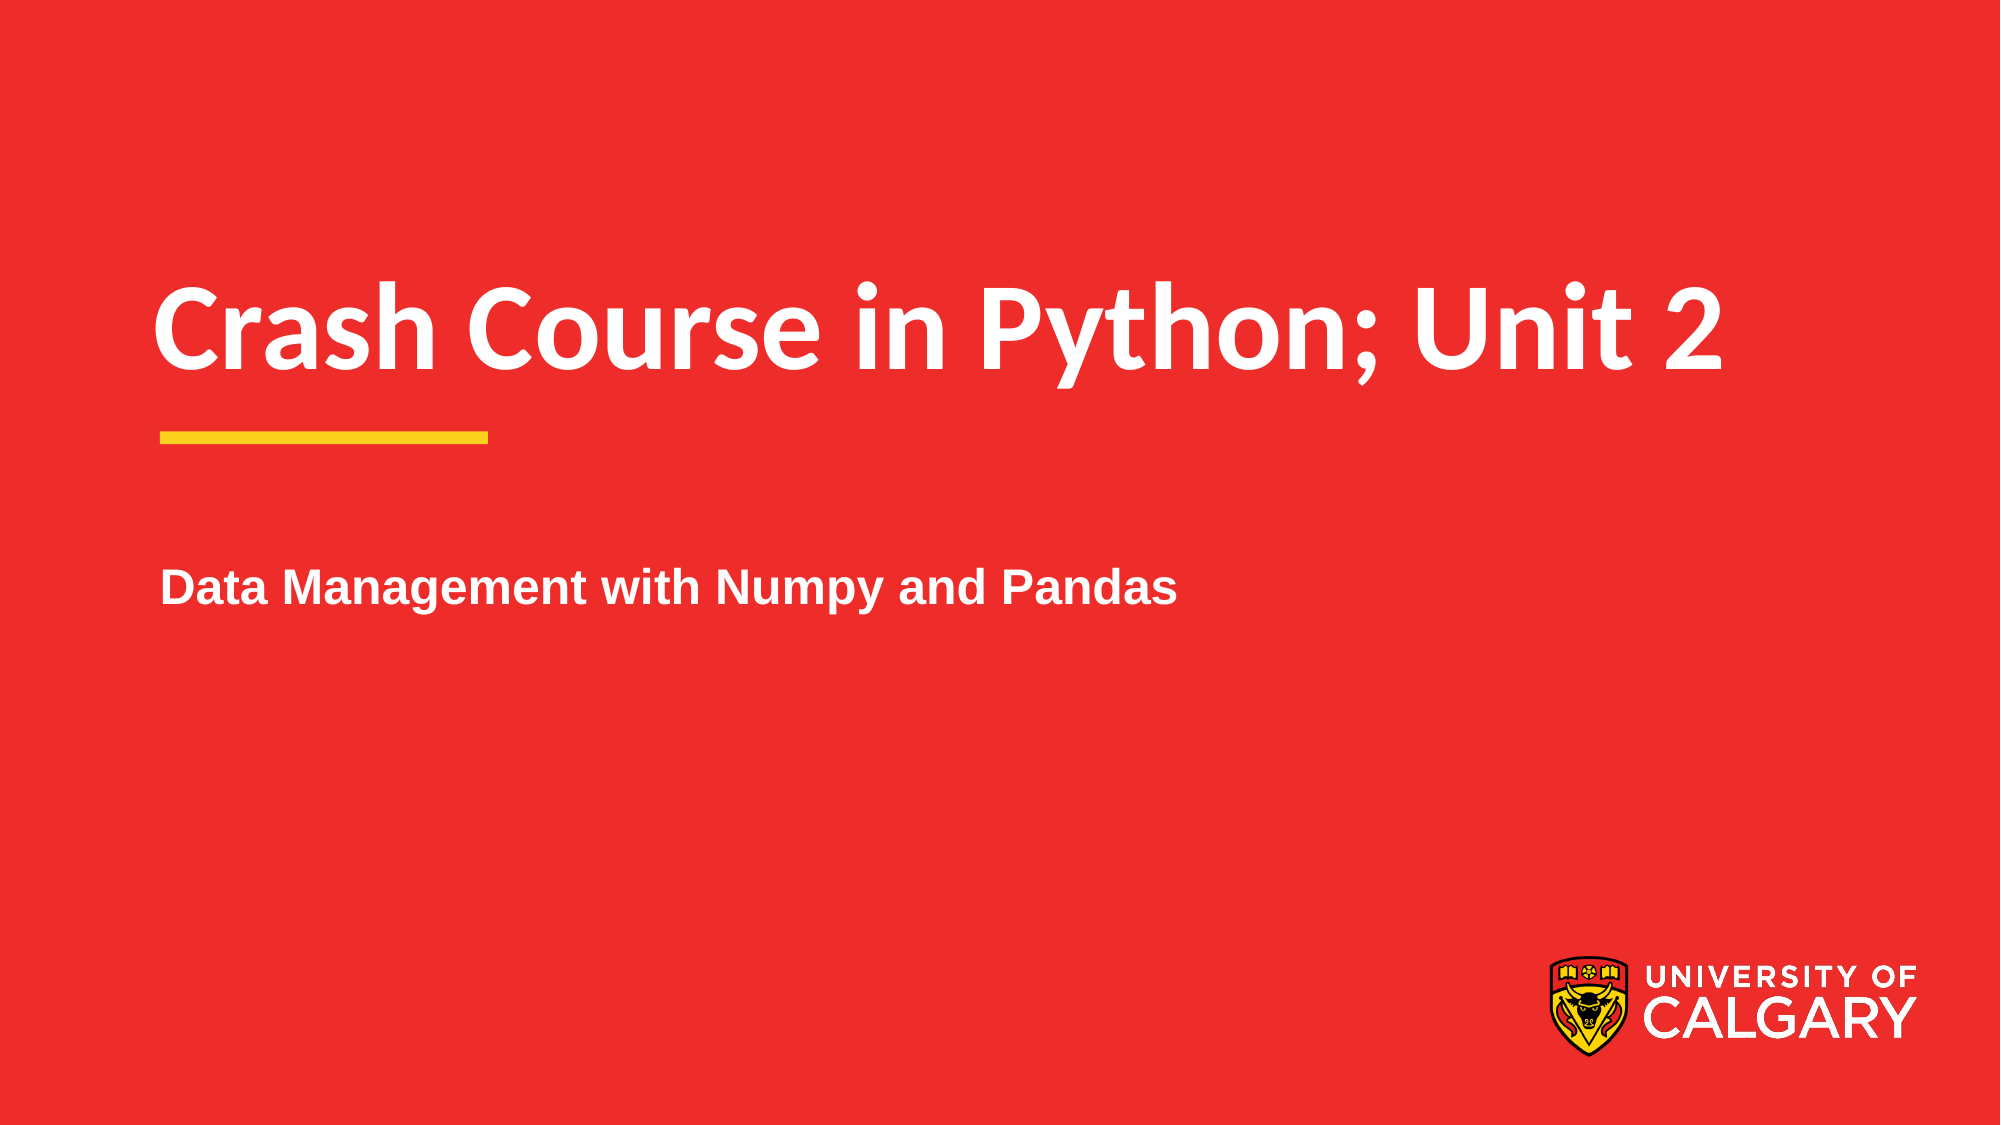

# Crash Course in Python; Unit 2
Data Management with Numpy and Pandas